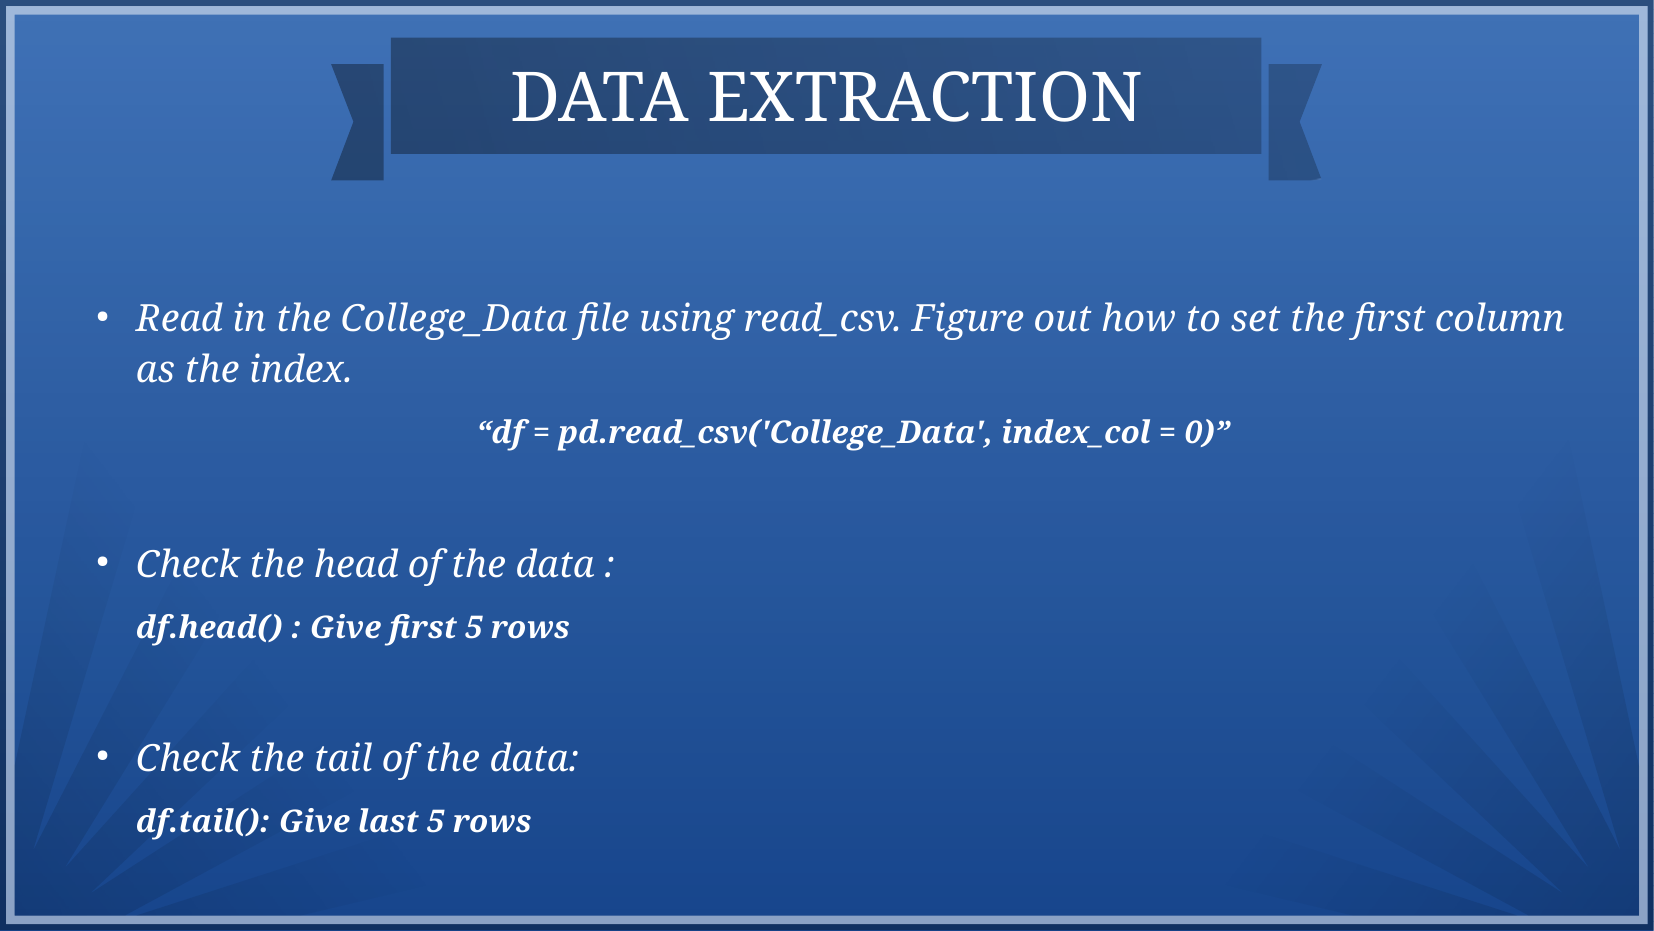

# DATA EXTRACTION
Read in the College_Data file using read_csv. Figure out how to set the first column as the index.
“df = pd.read_csv('College_Data', index_col = 0)”
Check the head of the data :
df.head() : Give first 5 rows
Check the tail of the data:
df.tail(): Give last 5 rows